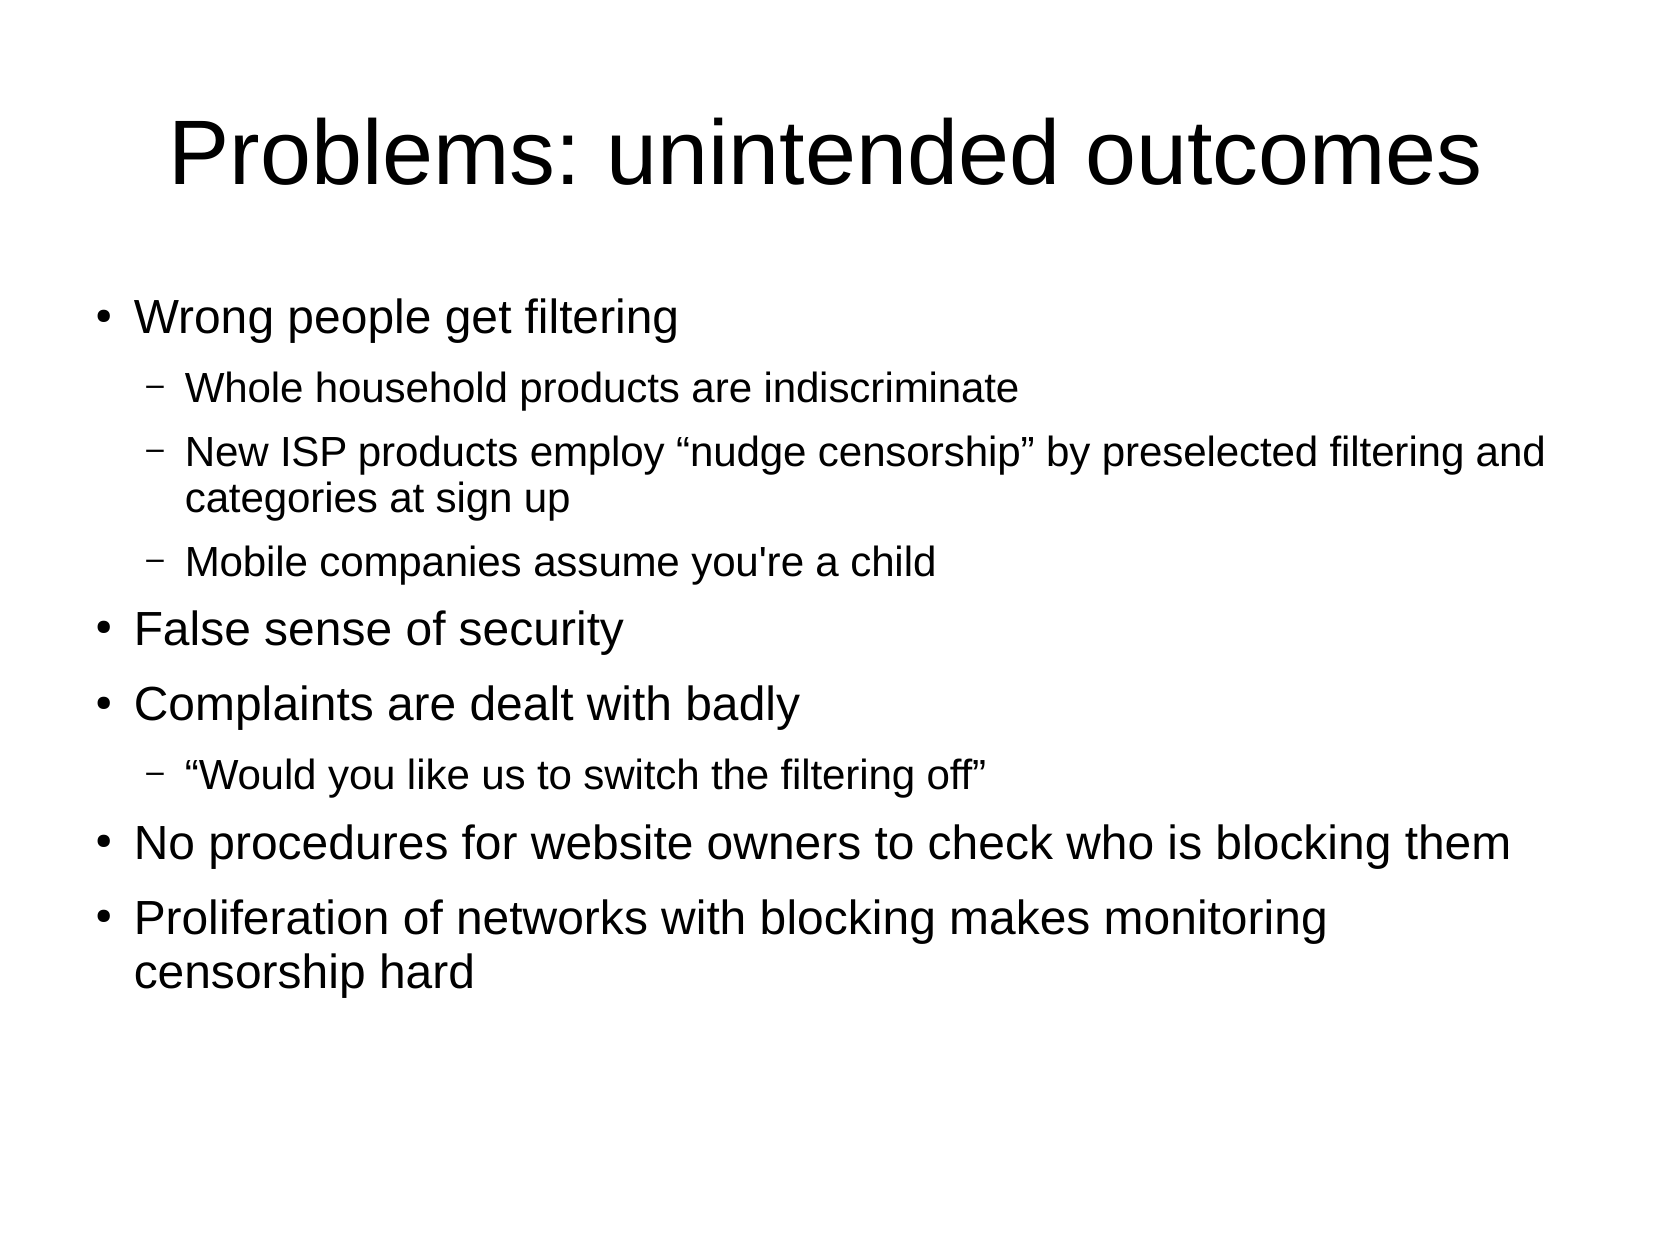

# Problems: unintended outcomes
Wrong people get filtering
Whole household products are indiscriminate
New ISP products employ “nudge censorship” by preselected filtering and categories at sign up
Mobile companies assume you're a child
False sense of security
Complaints are dealt with badly
“Would you like us to switch the filtering off”
No procedures for website owners to check who is blocking them
Proliferation of networks with blocking makes monitoring censorship hard